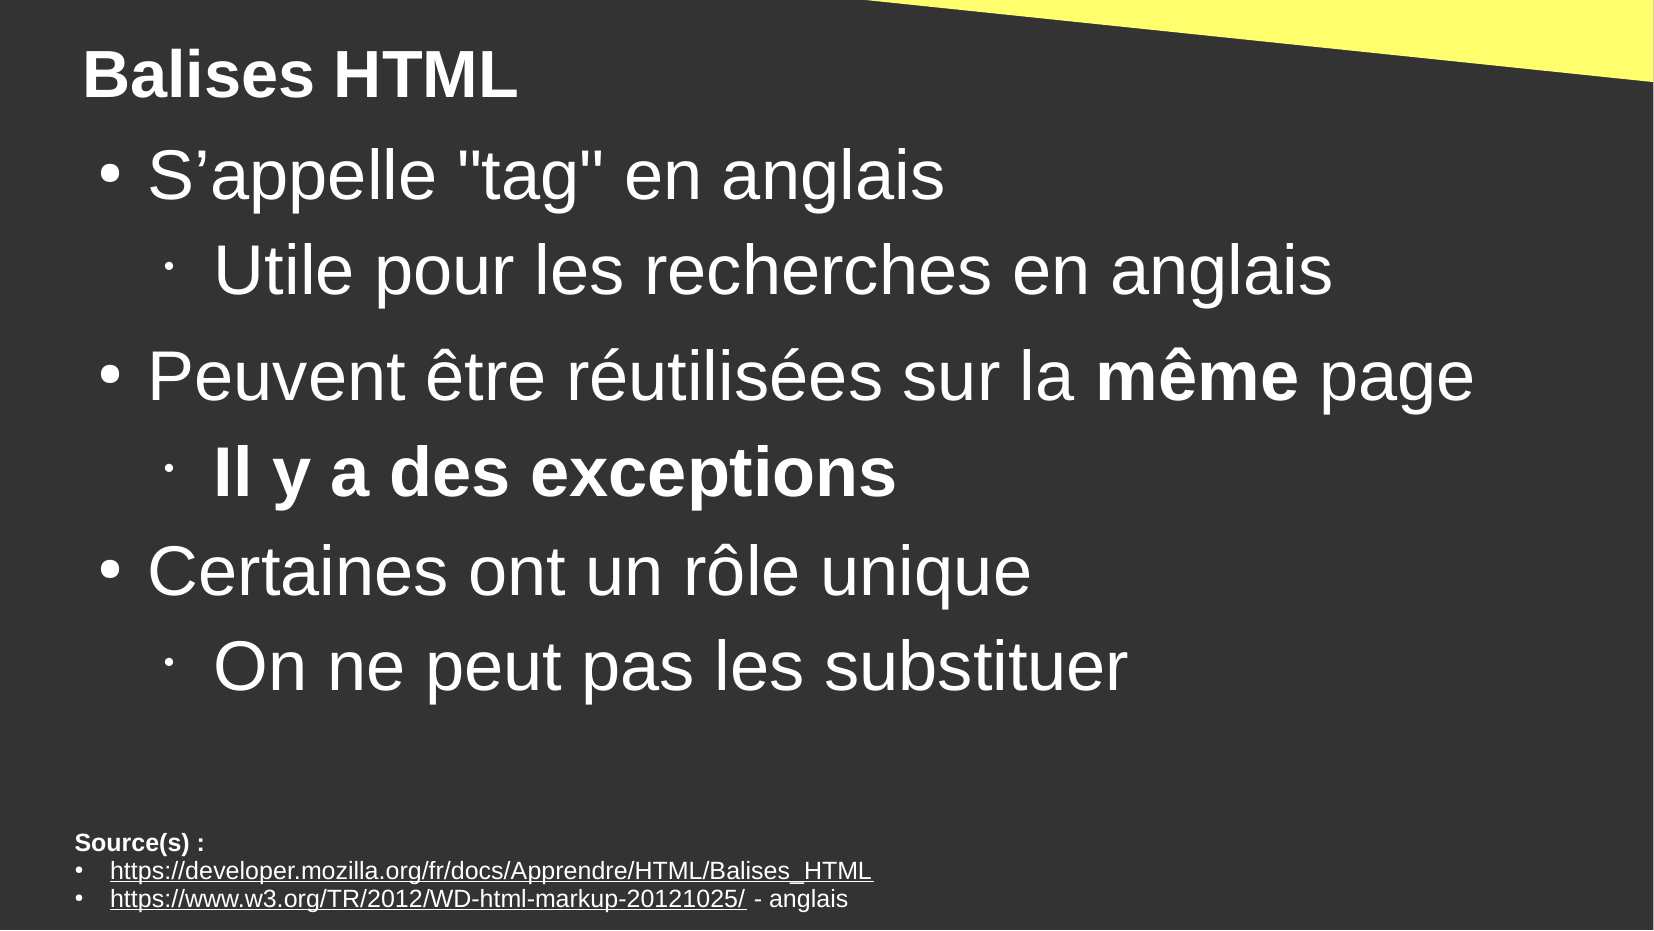

# Balises HTML
S’appelle "tag" en anglais
Utile pour les recherches en anglais
Peuvent être réutilisées sur la même page
Il y a des exceptions
Certaines ont un rôle unique
On ne peut pas les substituer
Source(s) :
https://developer.mozilla.org/fr/docs/Apprendre/HTML/Balises_HTML
https://www.w3.org/TR/2012/WD-html-markup-20121025/ - anglais